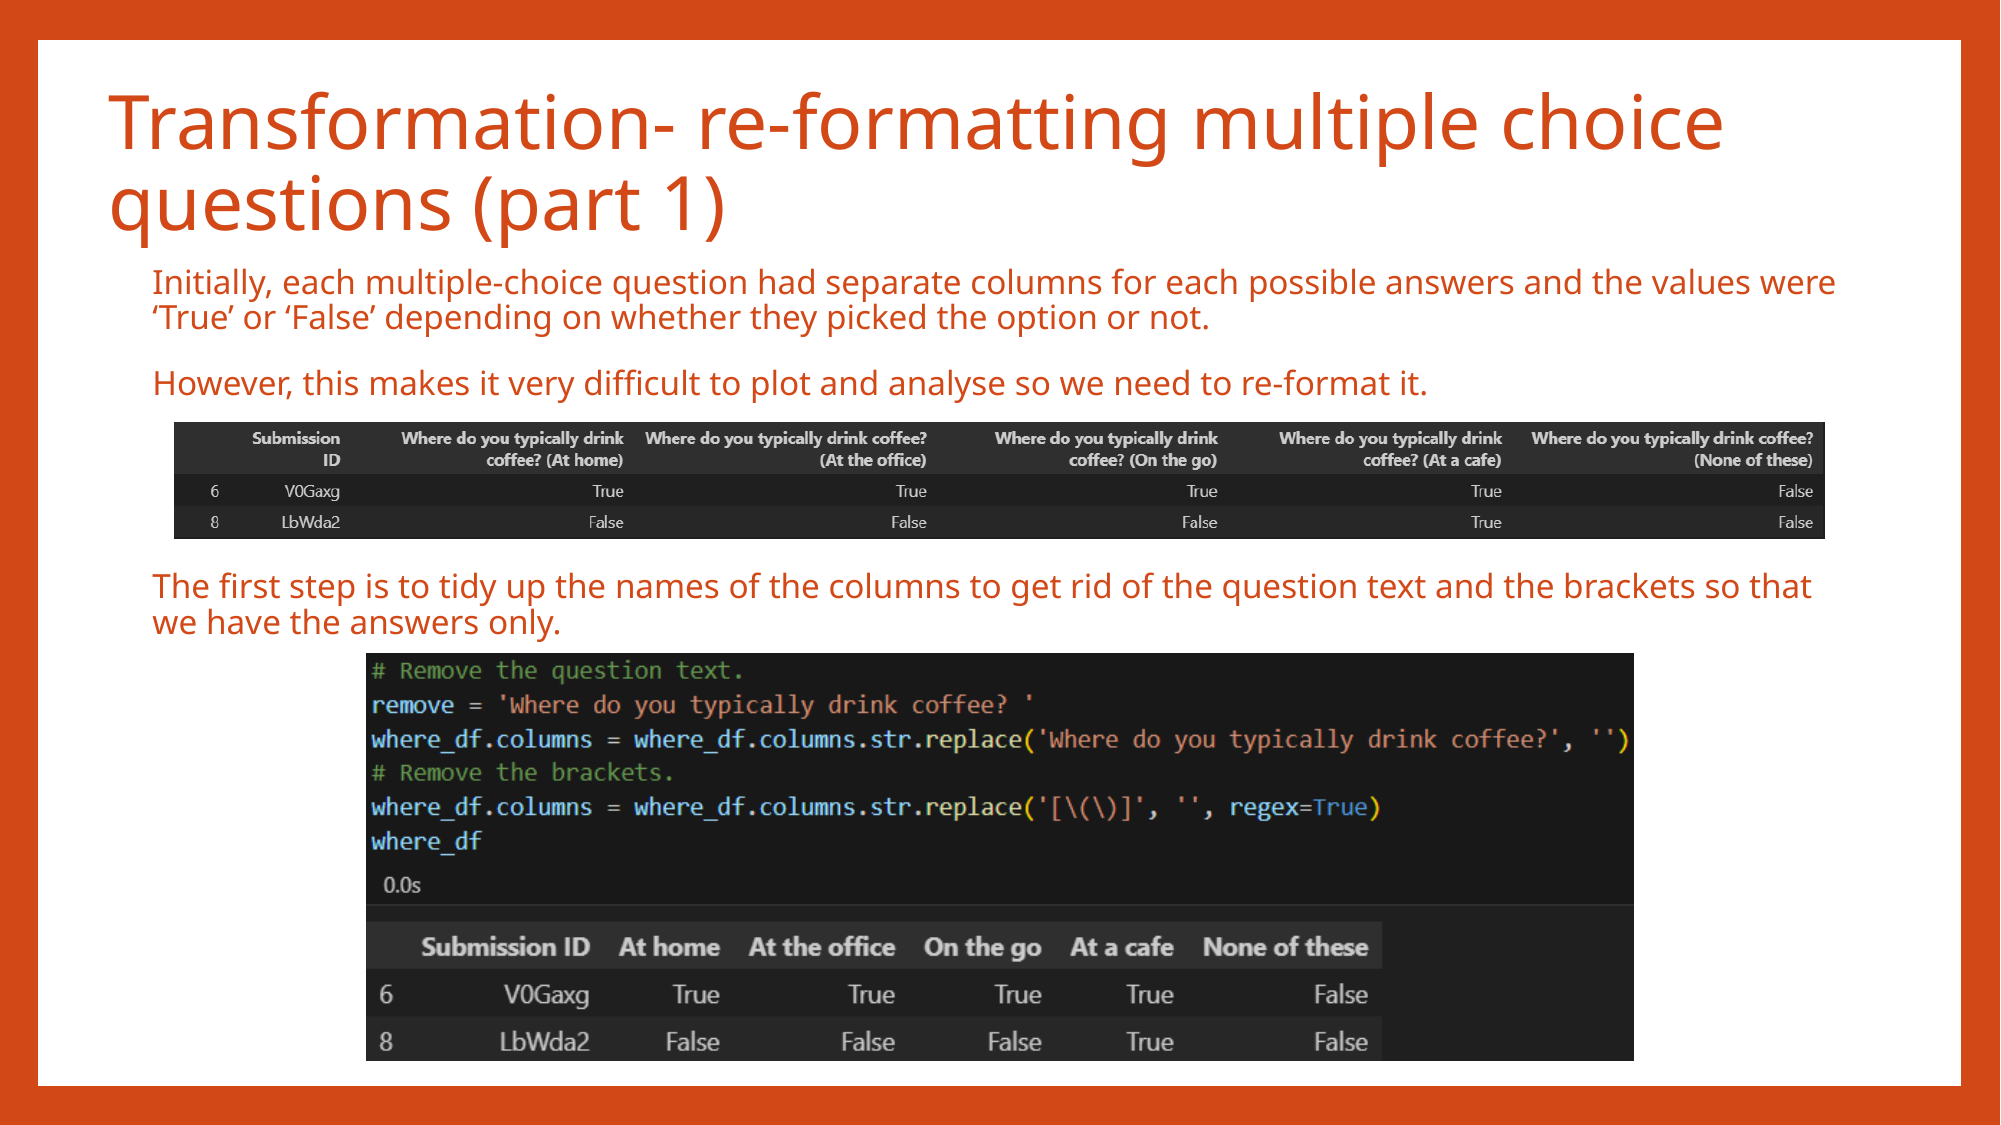

# Transformation- re-formatting multiple choice questions (part 1)
Initially, each multiple-choice question had separate columns for each possible answers and the values were ‘True’ or ‘False’ depending on whether they picked the option or not.
However, this makes it very difficult to plot and analyse so we need to re-format it.
The first step is to tidy up the names of the columns to get rid of the question text and the brackets so that we have the answers only.